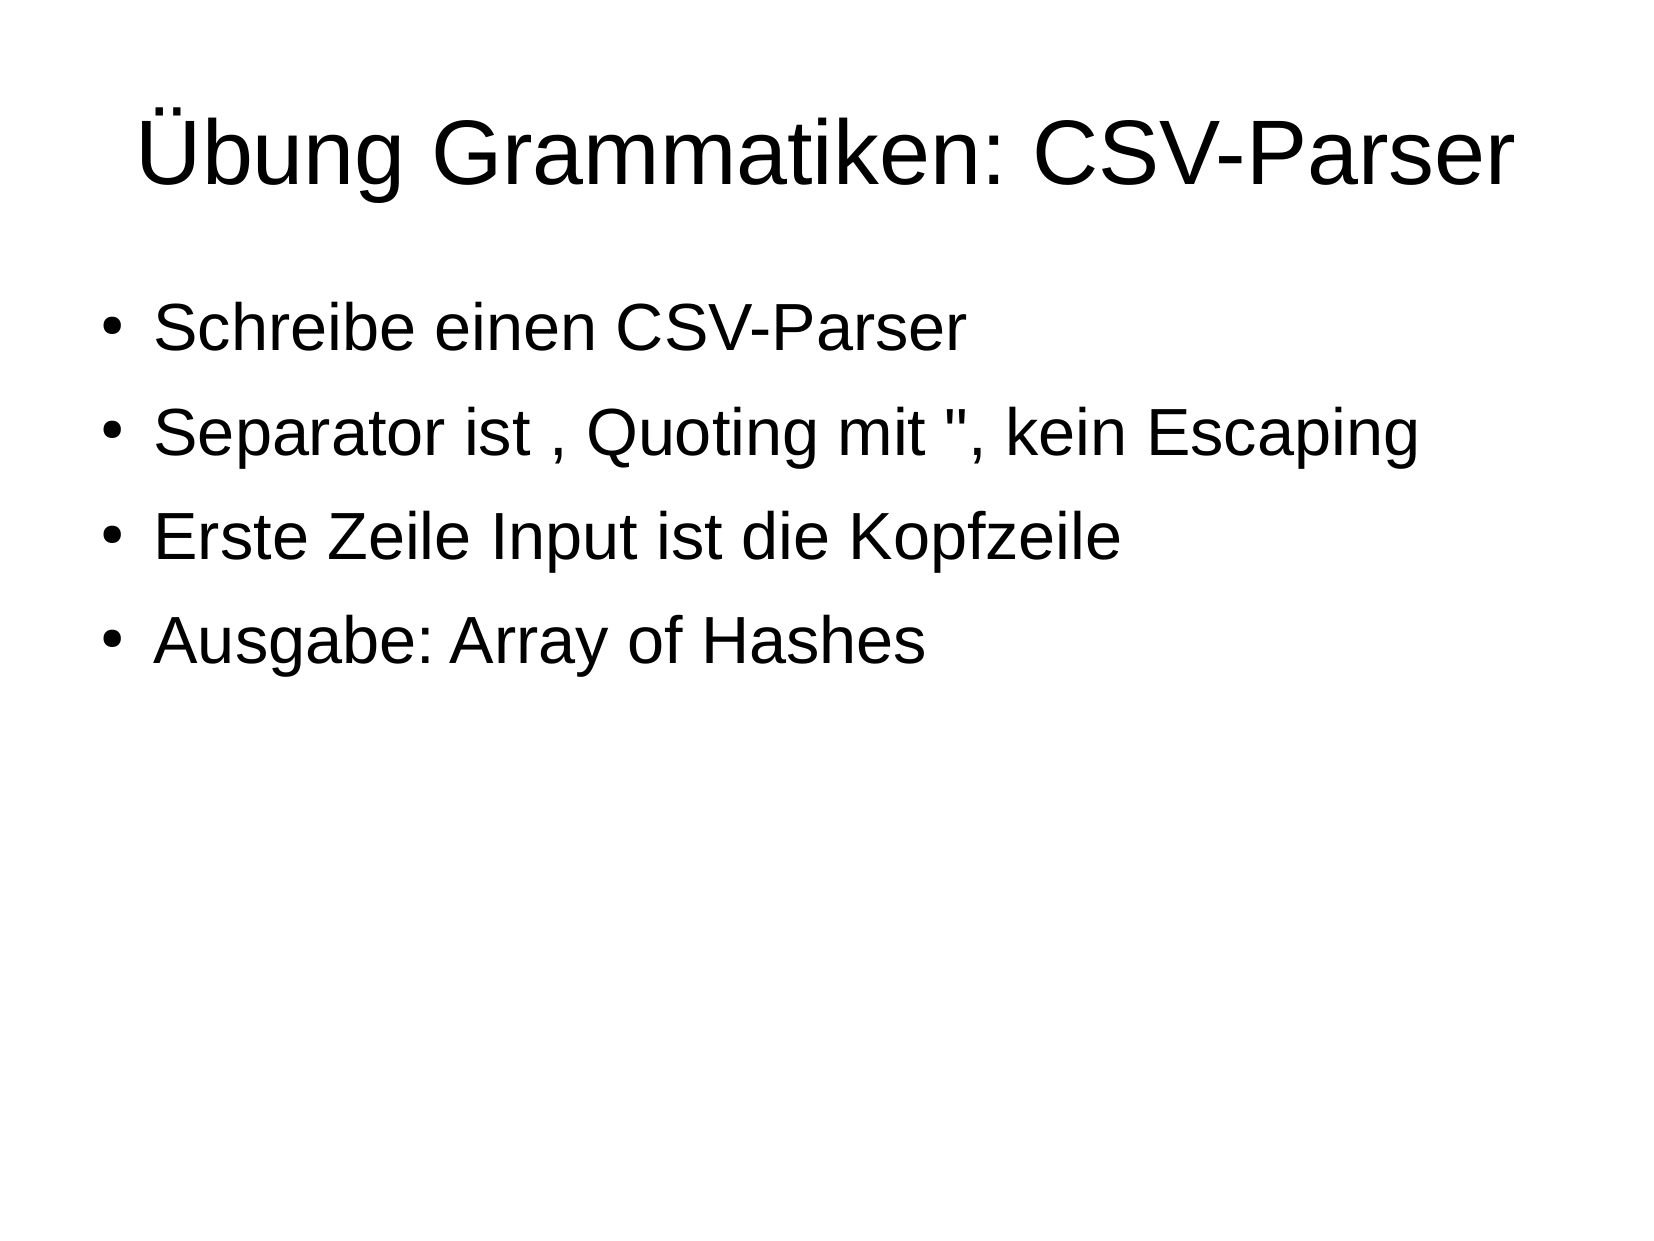

# Übung Grammatiken: CSV-Parser
Schreibe einen CSV-Parser
Separator ist , Quoting mit ", kein Escaping
Erste Zeile Input ist die Kopfzeile
Ausgabe: Array of Hashes